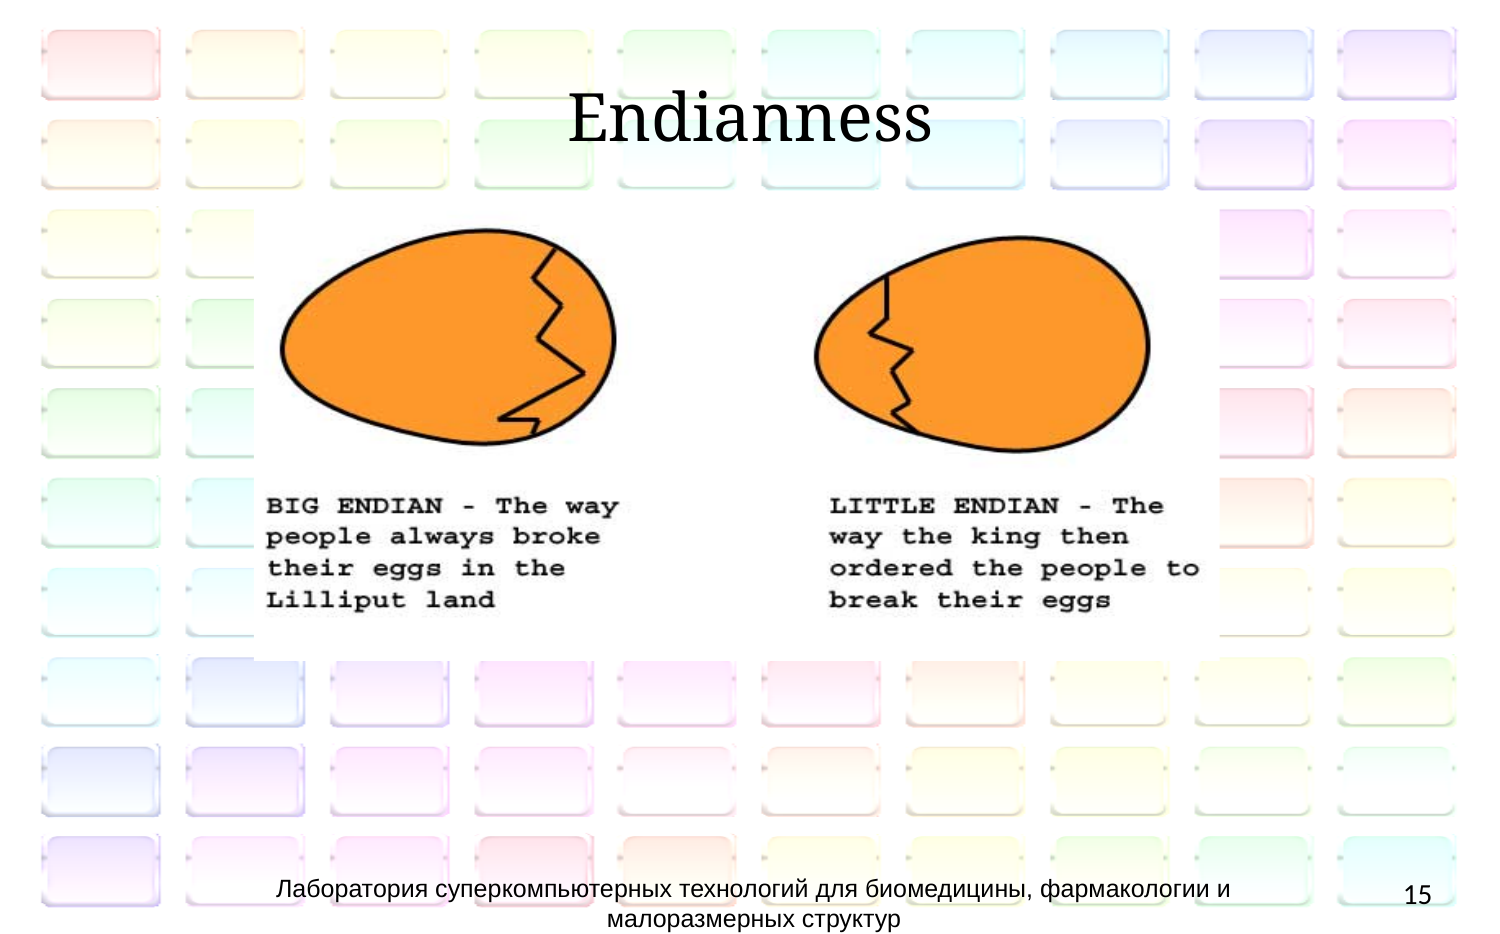

# Endianness
Лаборатория суперкомпьютерных технологий для биомедицины, фармакологии и малоразмерных структур